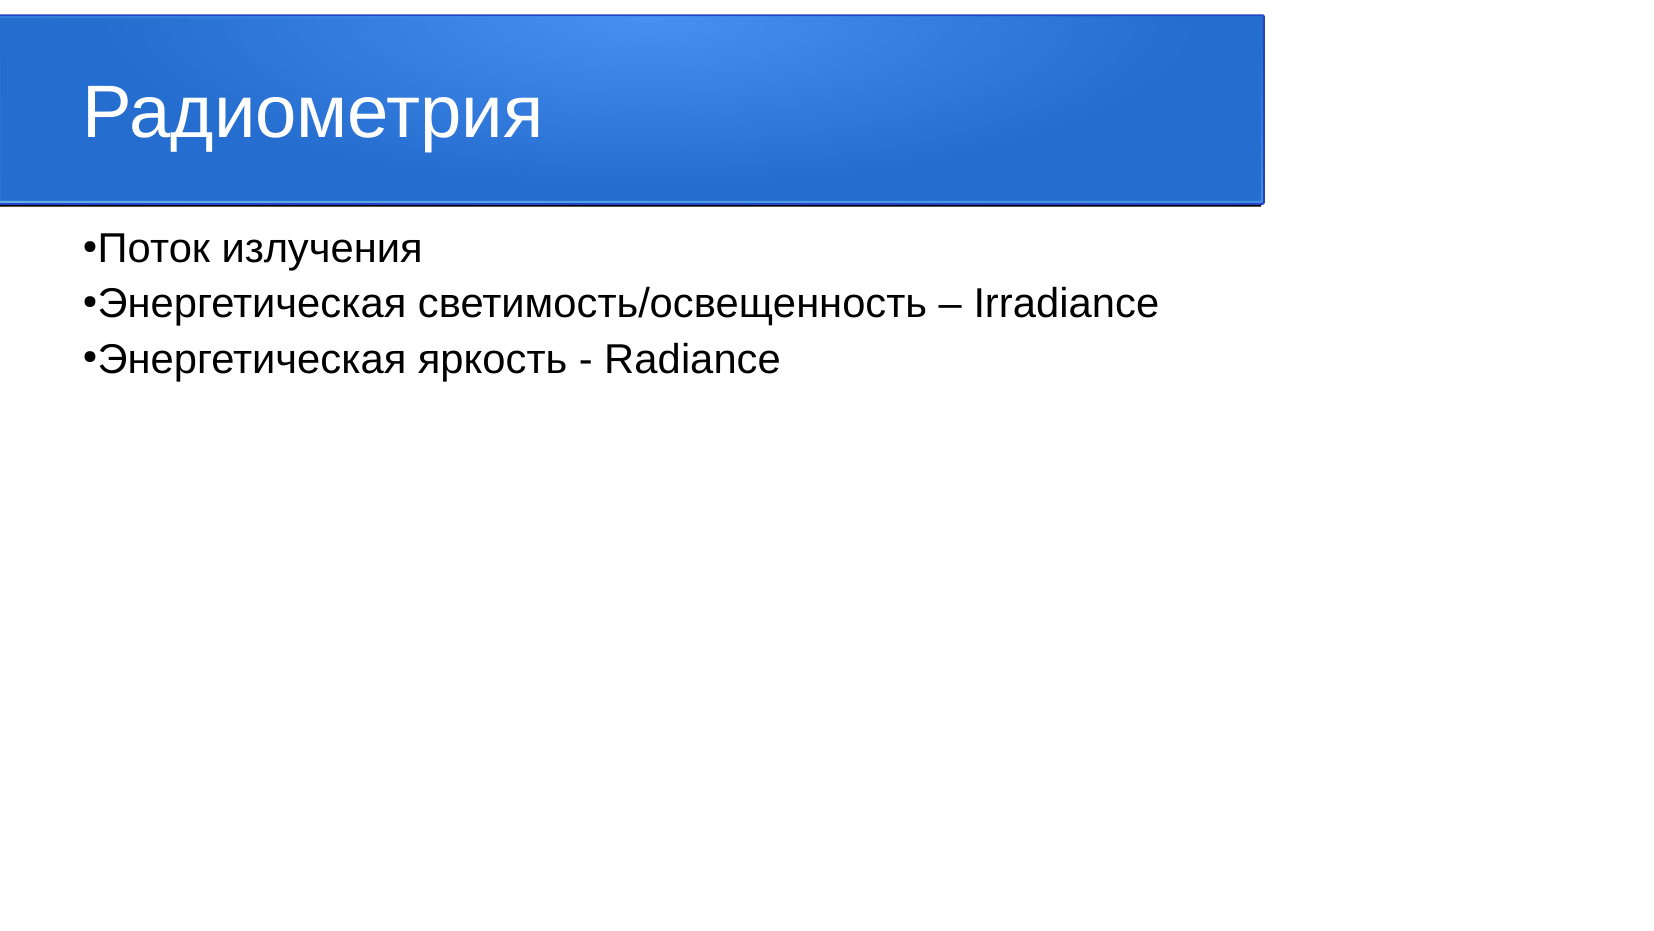

# Радиометрия
Поток излучения
Энергетическая светимость/освещенность – Irradiance
Энергетическая яркость - Radiance